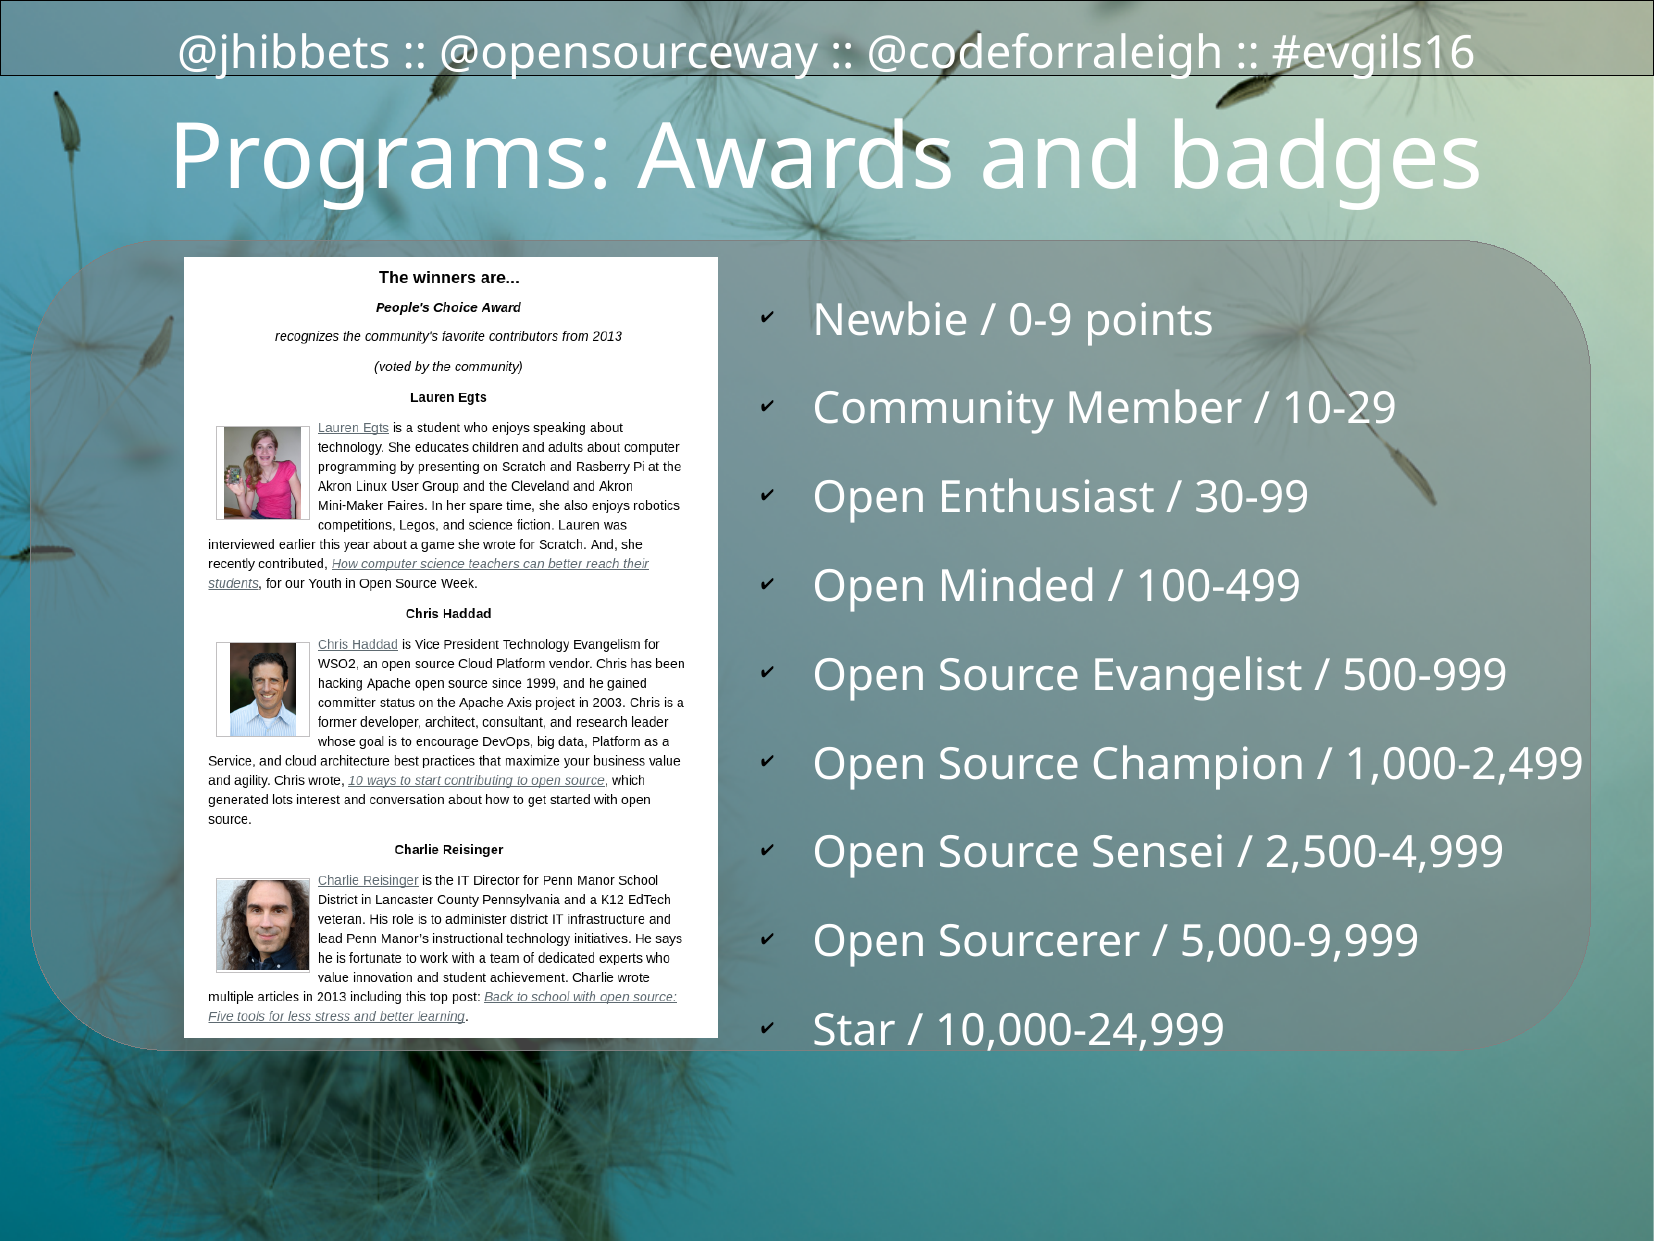

# Programs: Awards and badges
Newbie / 0-9 points
Community Member / 10-29
Open Enthusiast / 30-99
Open Minded / 100-499
Open Source Evangelist / 500-999
Open Source Champion / 1,000-2,499
Open Source Sensei / 2,500-4,999
Open Sourcerer / 5,000-9,999
Star / 10,000-24,999